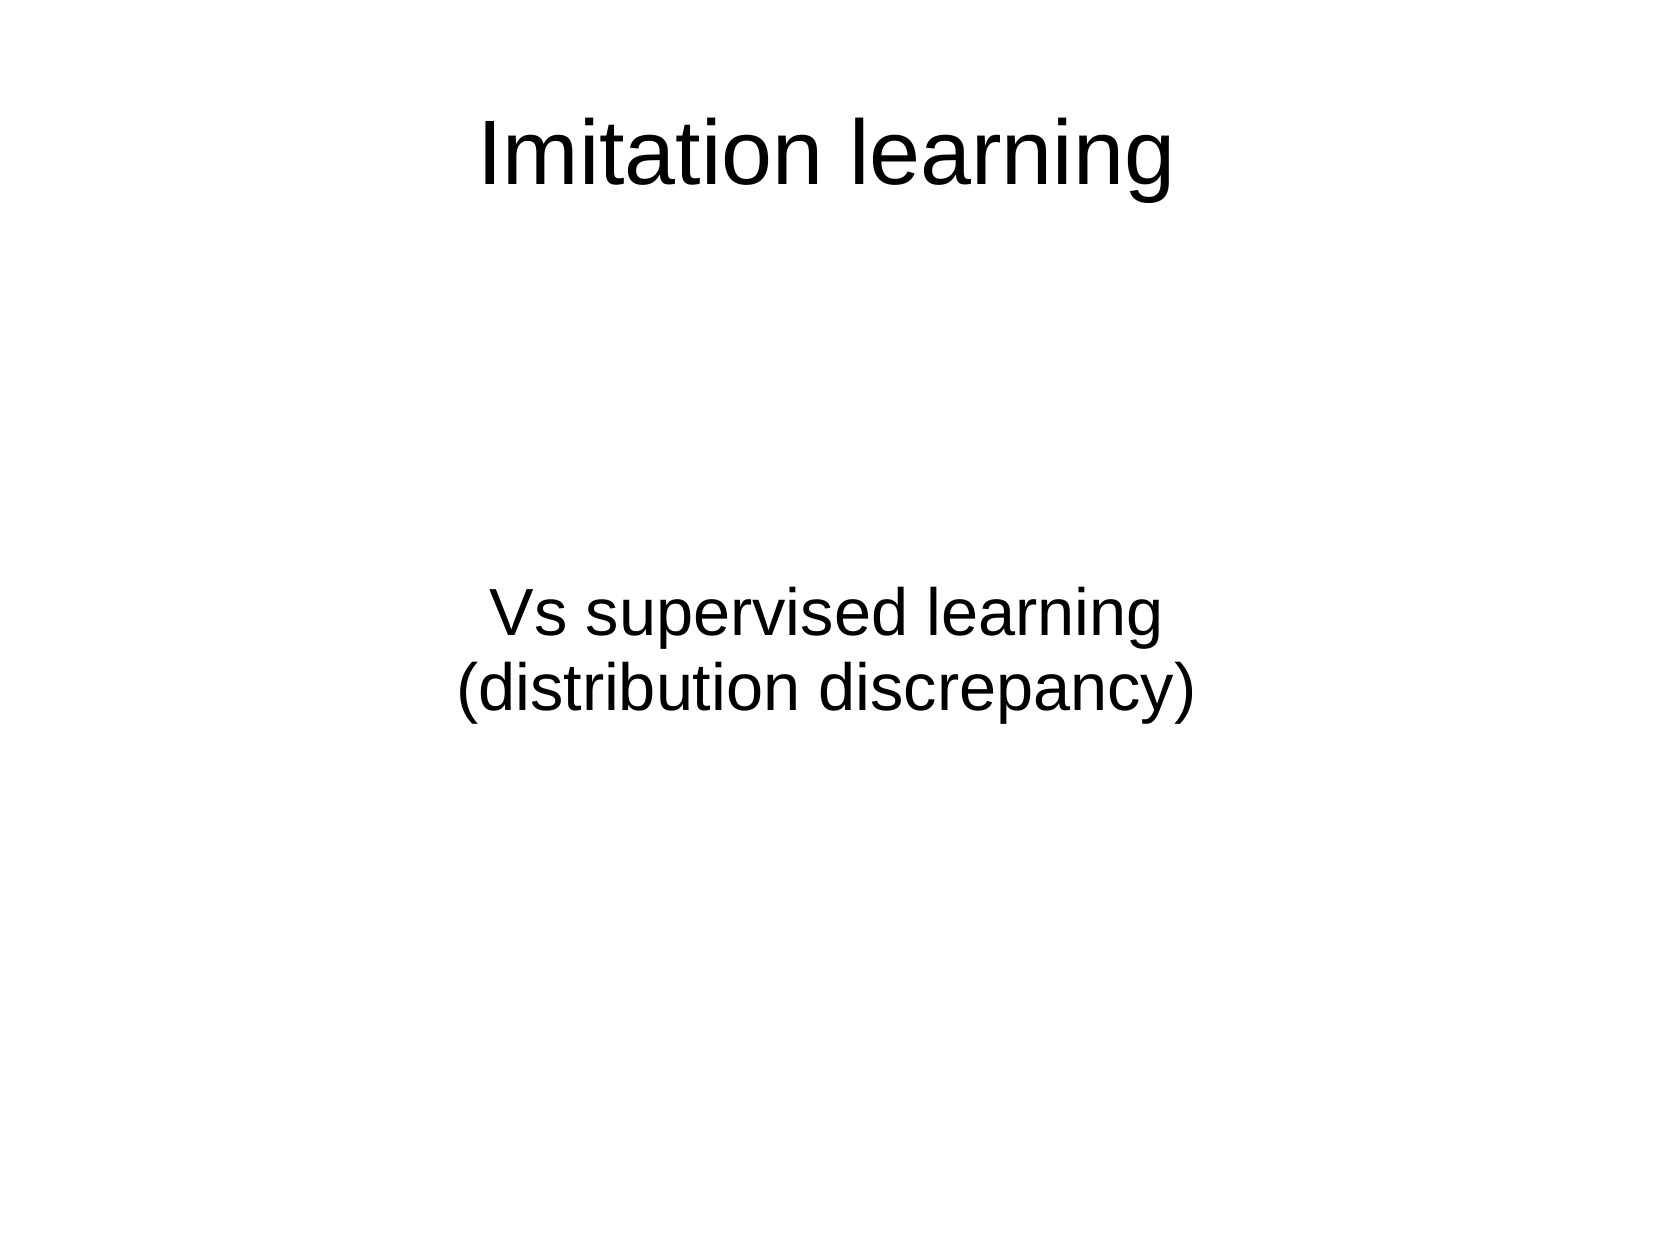

# Imitation learning
Vs supervised learning
(distribution discrepancy)